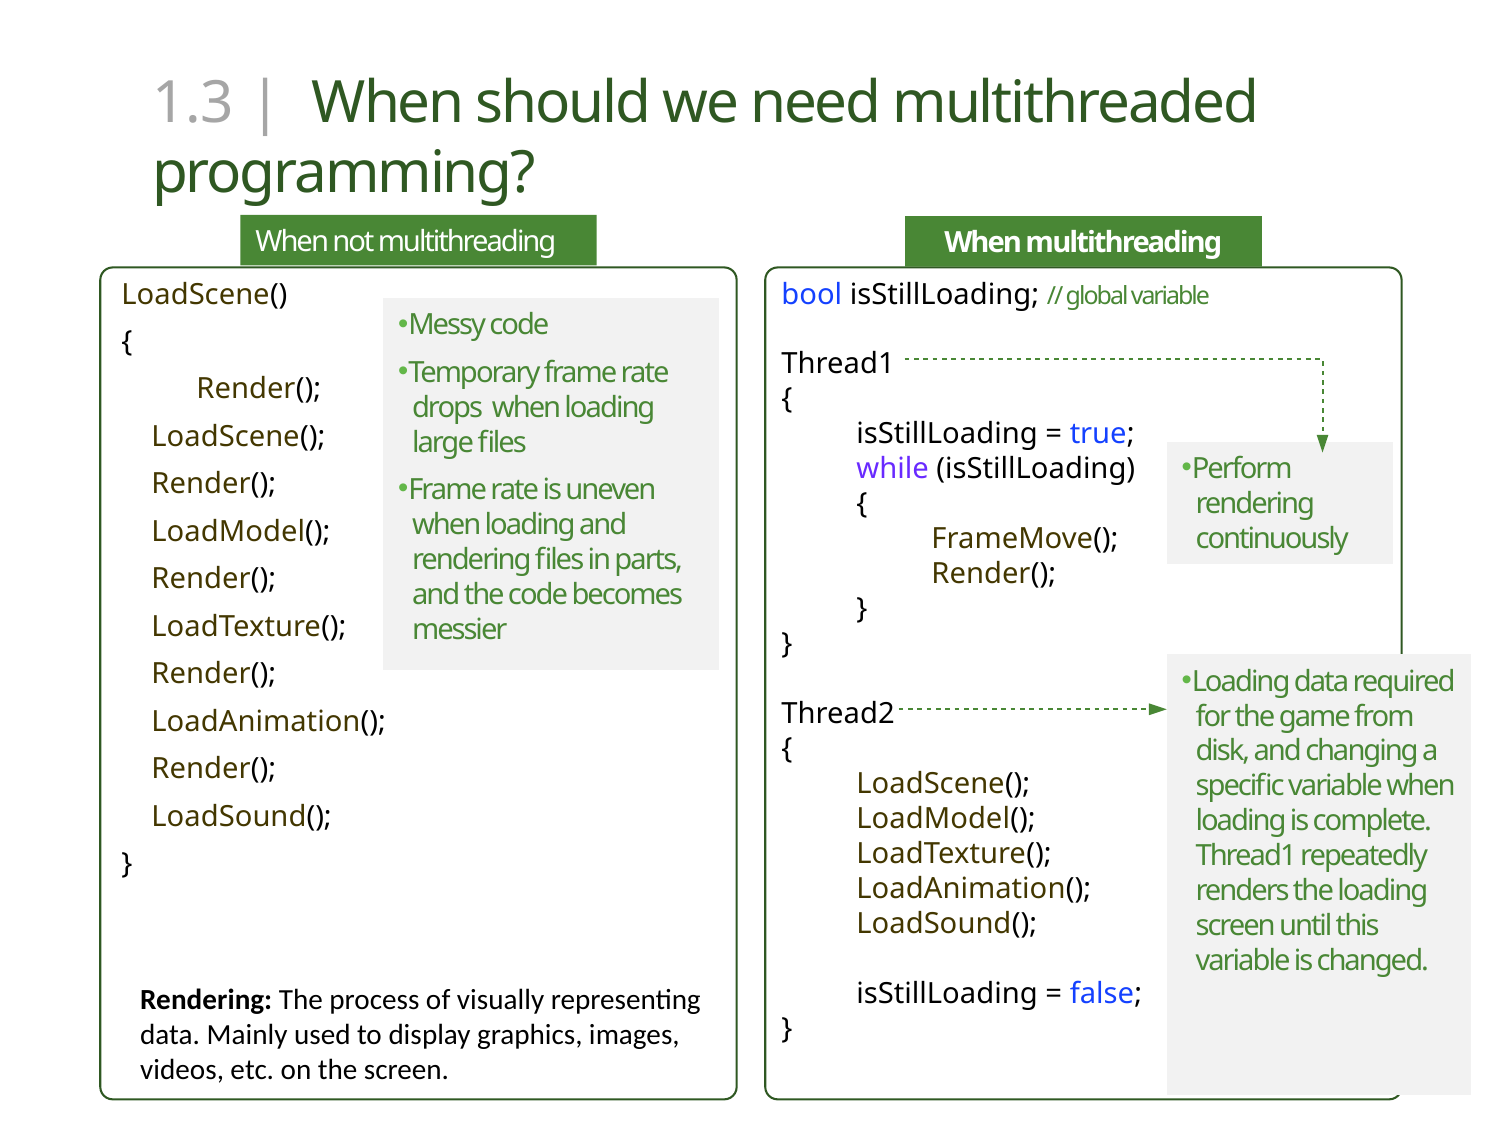

1.3 | When should we need multithreaded programming?
When not multithreading
When multithreading
LoadScene()
{
	Render();
	LoadScene();
	Render();
	LoadModel();
	Render();
	LoadTexture();
	Render();
	LoadAnimation();
	Render();
	LoadSound();
}
bool isStillLoading; // global variable
Thread1
{
	isStillLoading = true;
	while (isStillLoading)
	{
		FrameMove();
		Render();
	}
}
Thread2
{
	LoadScene();
	LoadModel();
	LoadTexture();
	LoadAnimation();
	LoadSound();
	isStillLoading = false;
}
Messy code
Temporary frame rate drops when loading large files
Frame rate is uneven when loading and rendering files in parts, and the code becomes messier
Perform rendering continuously
Loading data required for the game from disk, and changing a specific variable when loading is complete. Thread1 repeatedly renders the loading screen until this variable is changed.
Rendering: The process of visually representing data. Mainly used to display graphics, images, videos, etc. on the screen.